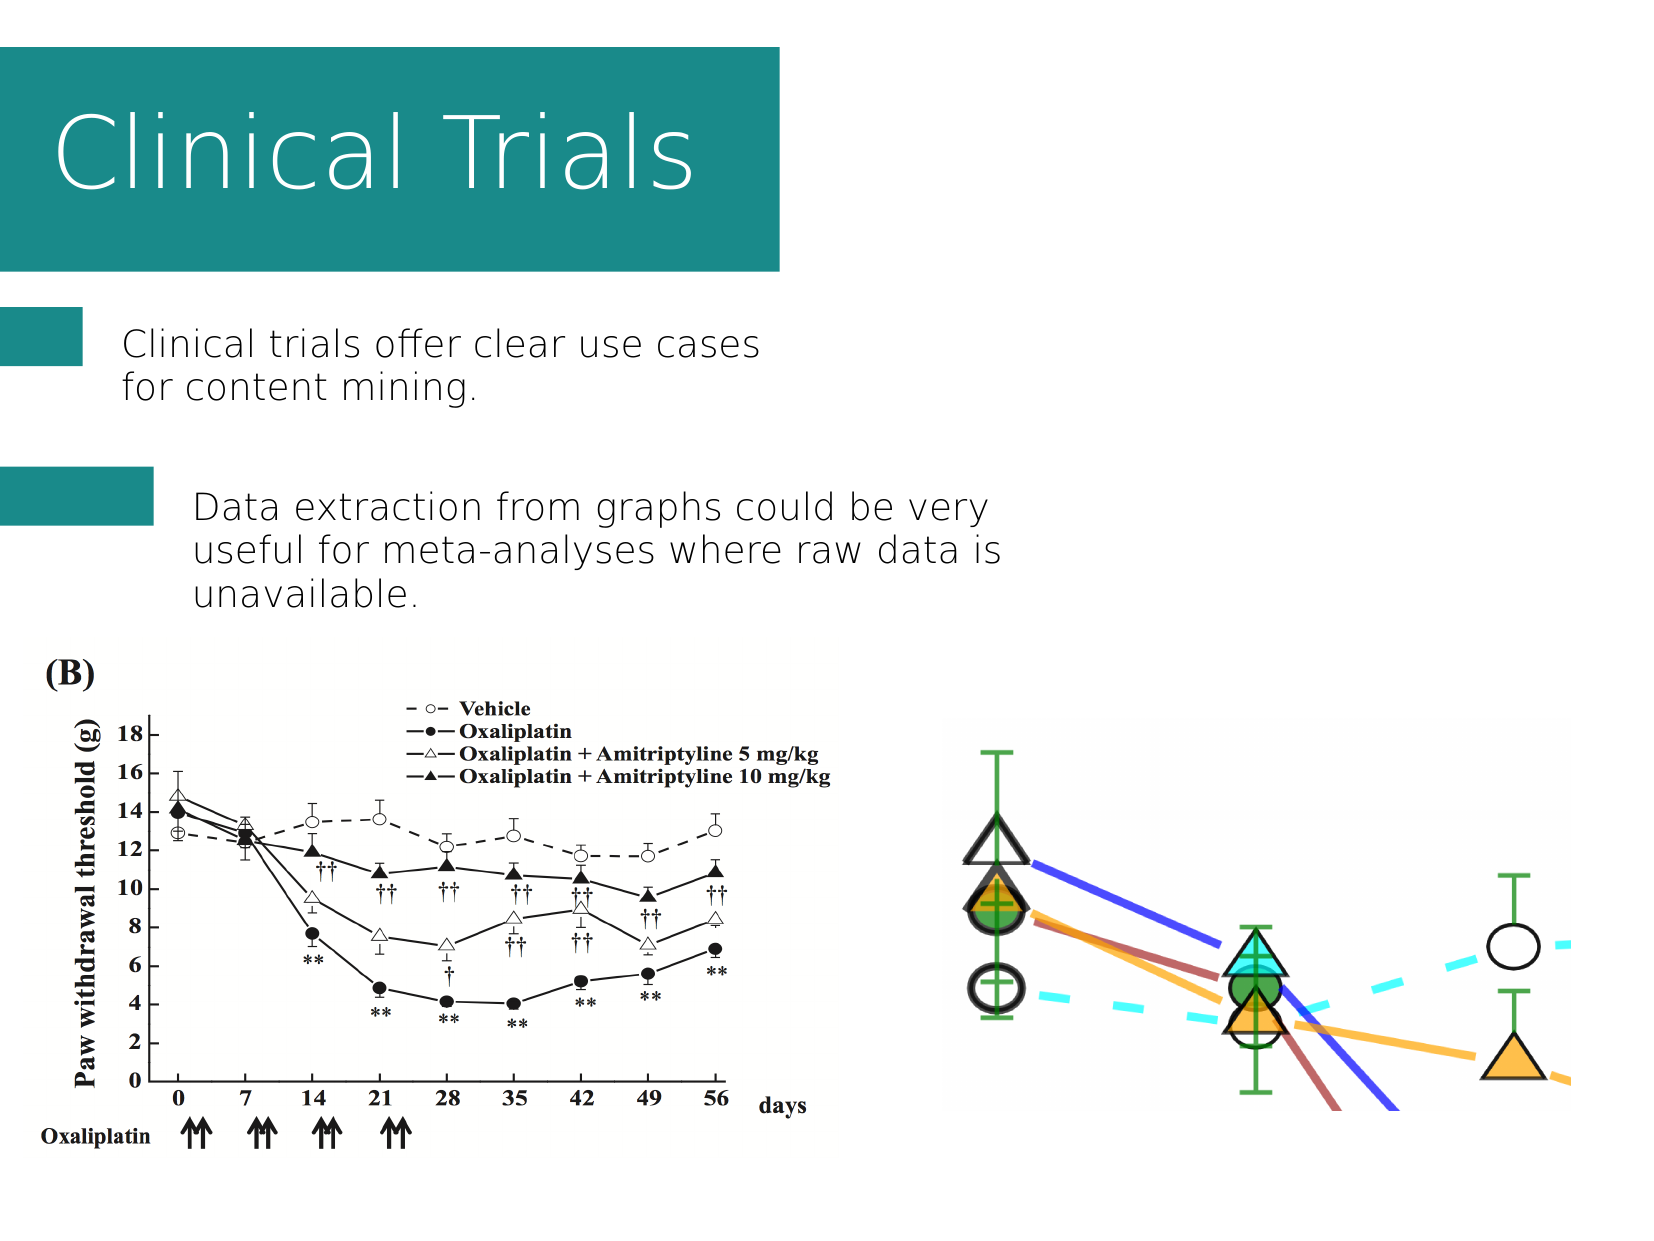

Clinical Trials
Clinical trials offer clear use cases
for content mining.
Data extraction from graphs could be very useful for meta-analyses where raw data is unavailable.